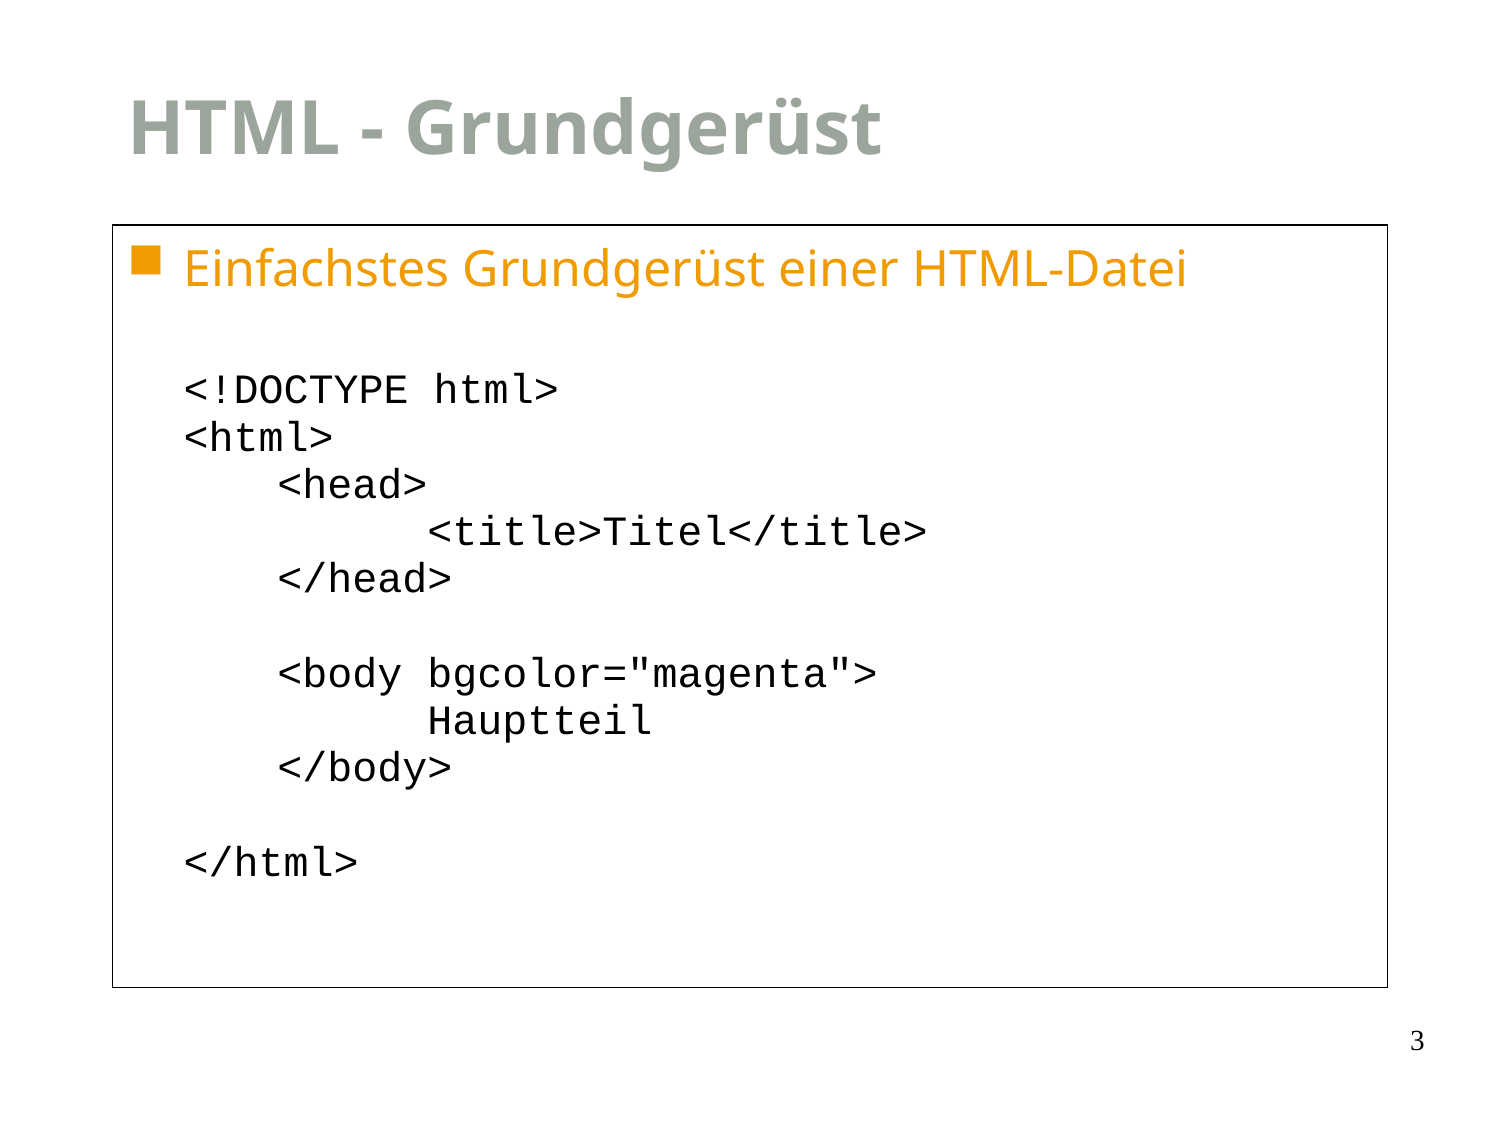

# HTML - Grundgerüst
Einfachstes Grundgerüst einer HTML-Datei
<!DOCTYPE html>
<html>
	<head>
		<title>Titel</title>
	</head>
	<body bgcolor="magenta">
		Hauptteil
	</body>
</html>
3